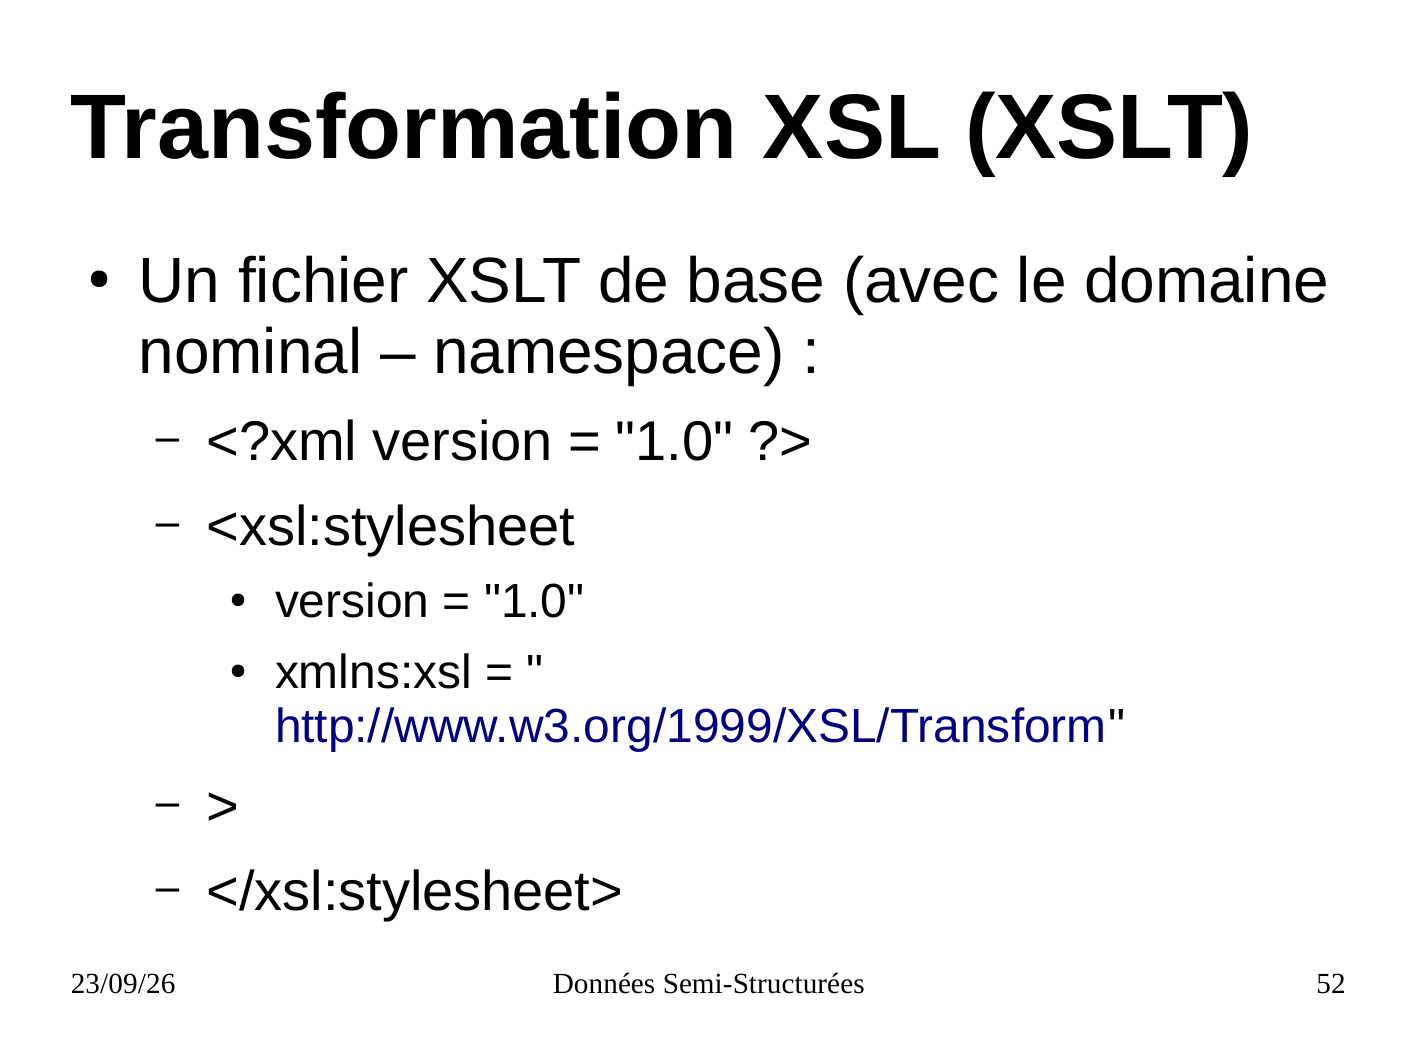

# Transformation XSL (XSLT)
Un fichier XSLT de base (avec le domaine nominal – namespace) :
<?xml version = "1.0" ?>
<xsl:stylesheet
version = "1.0"
xmlns:xsl = "http://www.w3.org/1999/XSL/Transform"
>
</xsl:stylesheet>
Données Semi-Structurées
52